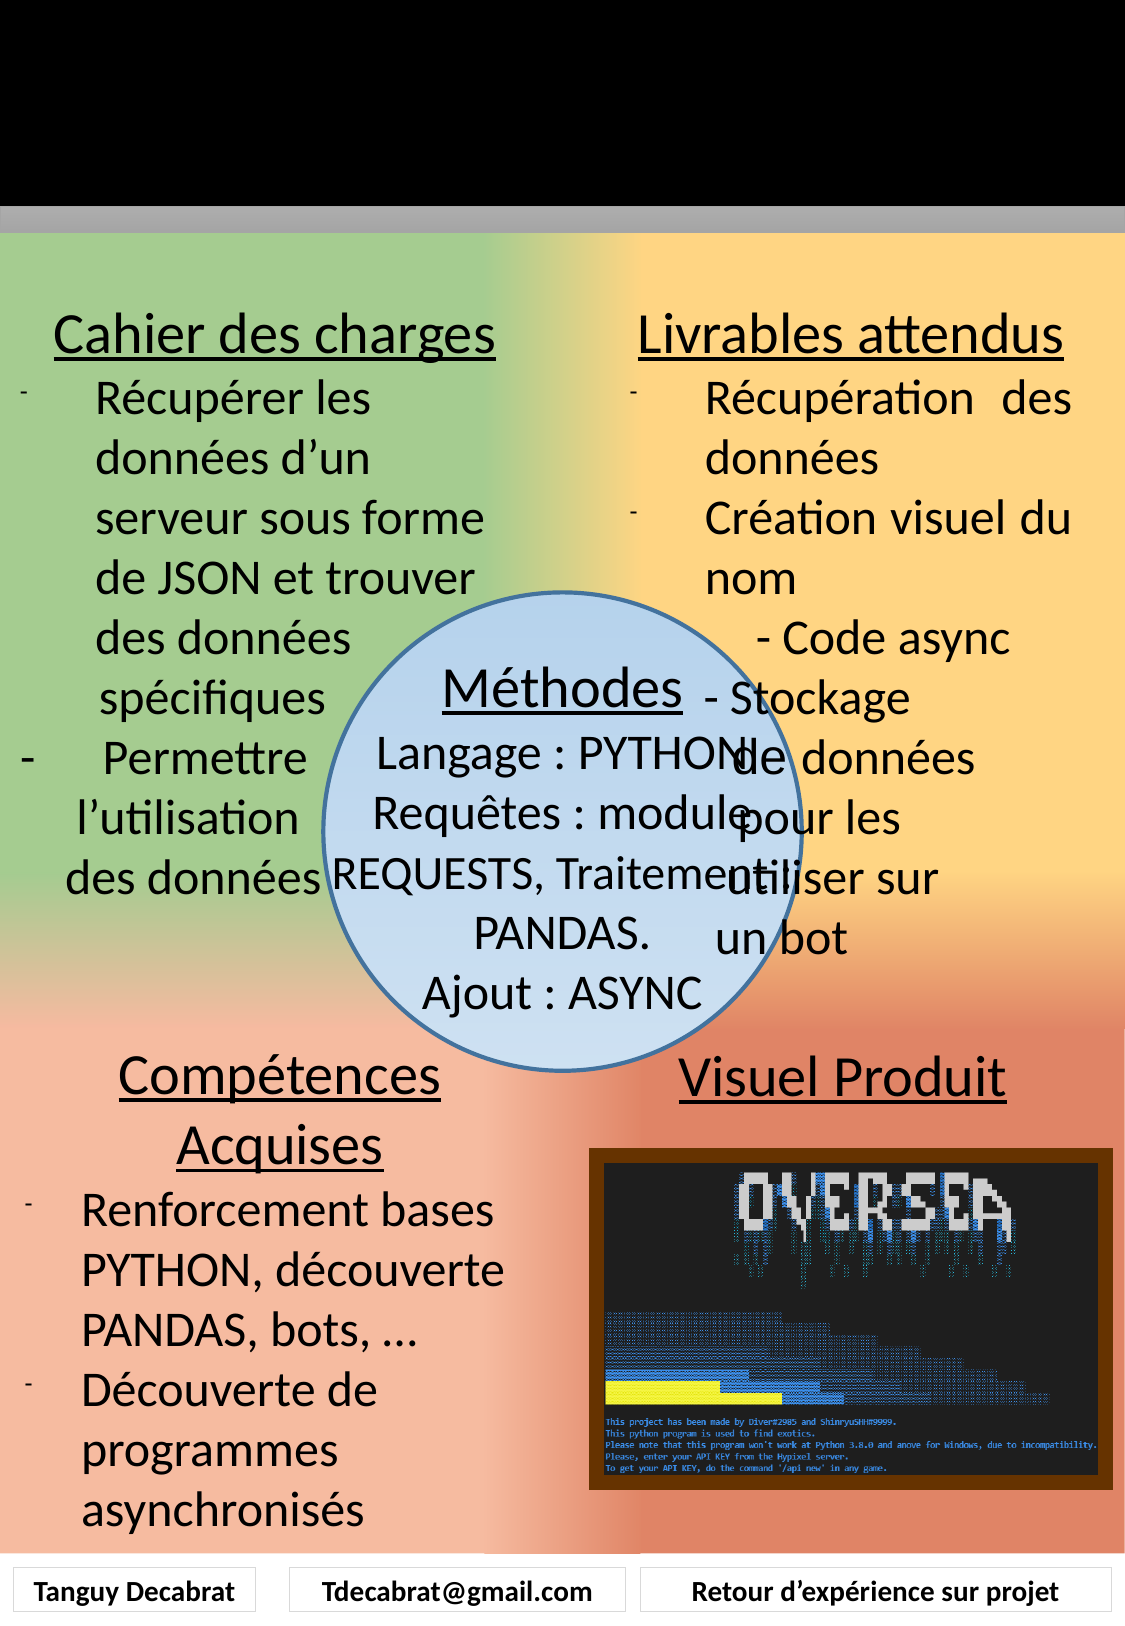

RETEX
Projet personnel – OVERSEA
Cahier des charges
Récupérer les données d’un serveur sous forme de JSON et trouver des données
 spécifiques
- Permettre
 l’utilisation
 des données
Livrables attendus
Récupération des données
Création visuel du nom
 - Code async
	- Stockage
	 de données
	 pour les
	 utiliser sur
	 un bot
Méthodes
Langage : PYTHON
Requêtes : module
REQUESTS, Traitement : PANDAS.
Ajout : ASYNC
Compétences Acquises
Renforcement bases PYTHON, découverte PANDAS, bots, …
Découverte de programmes asynchronisés
Visuel Produit
Tanguy Decabrat
Tdecabrat@gmail.com
Retour d’expérience sur projet